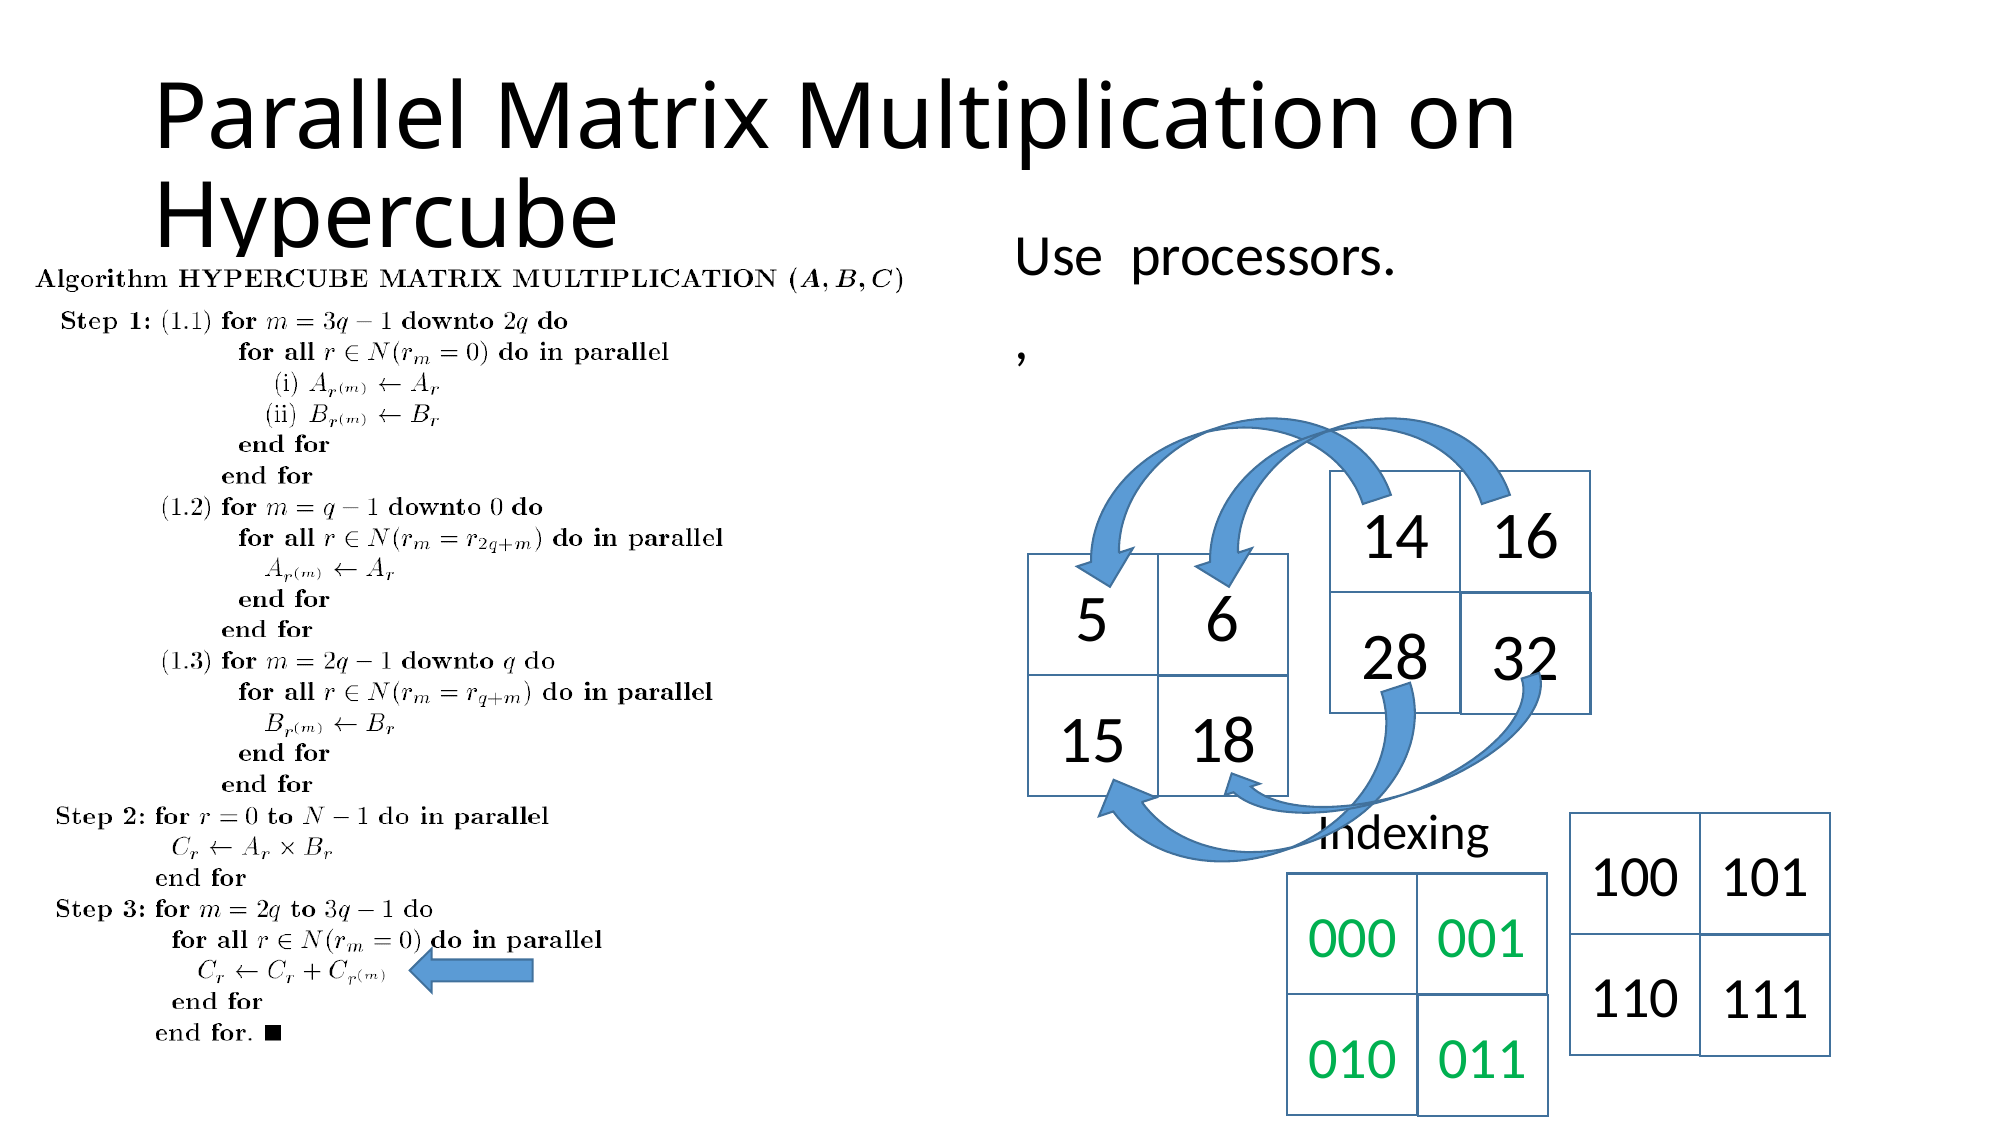

# Parallel Matrix Multiplication on Hypercube
Use processors.
,
14
16
5
2,6
6
28
32
15
18
Indexing
100
101
000
001
110
111
010
011